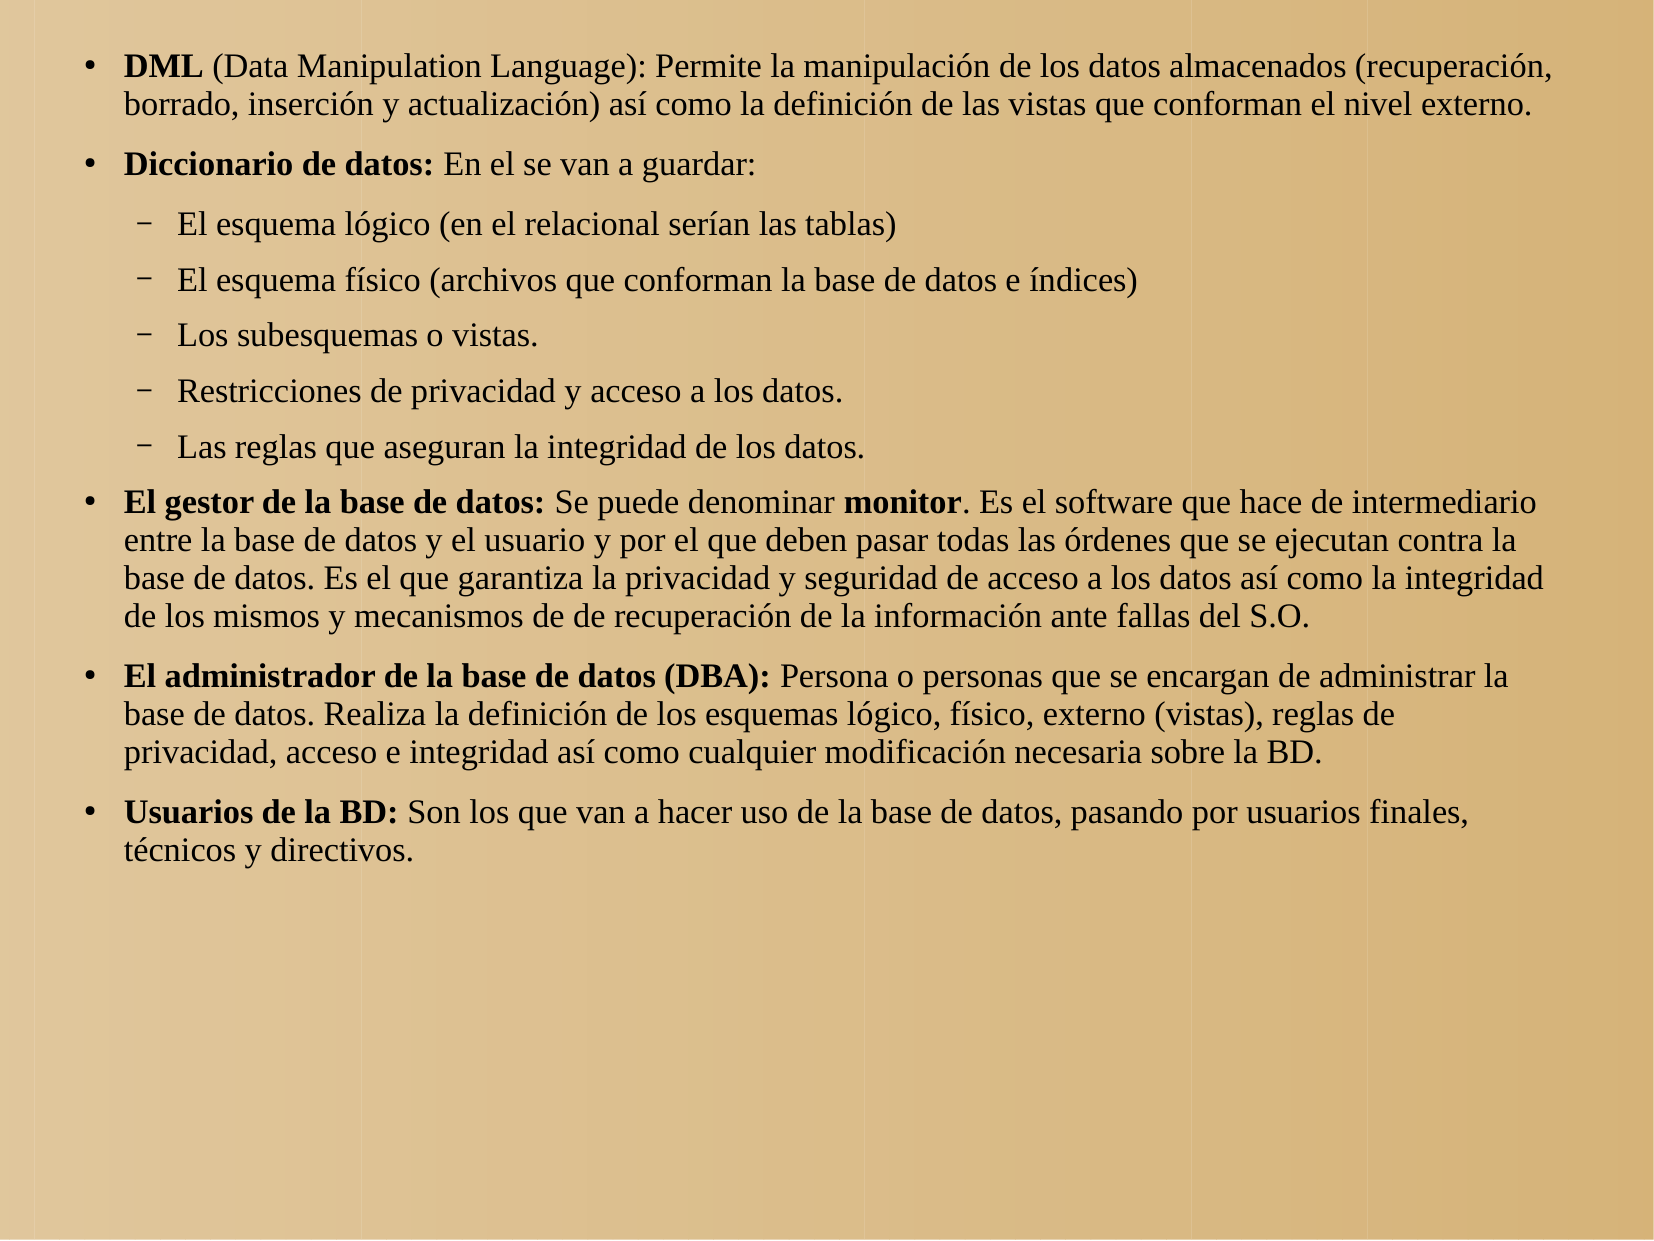

# DML (Data Manipulation Language): Permite la manipulación de los datos almacenados (recuperación, borrado, inserción y actualización) así como la definición de las vistas que conforman el nivel externo.
Diccionario de datos: En el se van a guardar:
El esquema lógico (en el relacional serían las tablas)
El esquema físico (archivos que conforman la base de datos e índices)
Los subesquemas o vistas.
Restricciones de privacidad y acceso a los datos.
Las reglas que aseguran la integridad de los datos.
El gestor de la base de datos: Se puede denominar monitor. Es el software que hace de intermediario entre la base de datos y el usuario y por el que deben pasar todas las órdenes que se ejecutan contra la base de datos. Es el que garantiza la privacidad y seguridad de acceso a los datos así como la integridad de los mismos y mecanismos de de recuperación de la información ante fallas del S.O.
El administrador de la base de datos (DBA): Persona o personas que se encargan de administrar la base de datos. Realiza la definición de los esquemas lógico, físico, externo (vistas), reglas de privacidad, acceso e integridad así como cualquier modificación necesaria sobre la BD.
Usuarios de la BD: Son los que van a hacer uso de la base de datos, pasando por usuarios finales, técnicos y directivos.